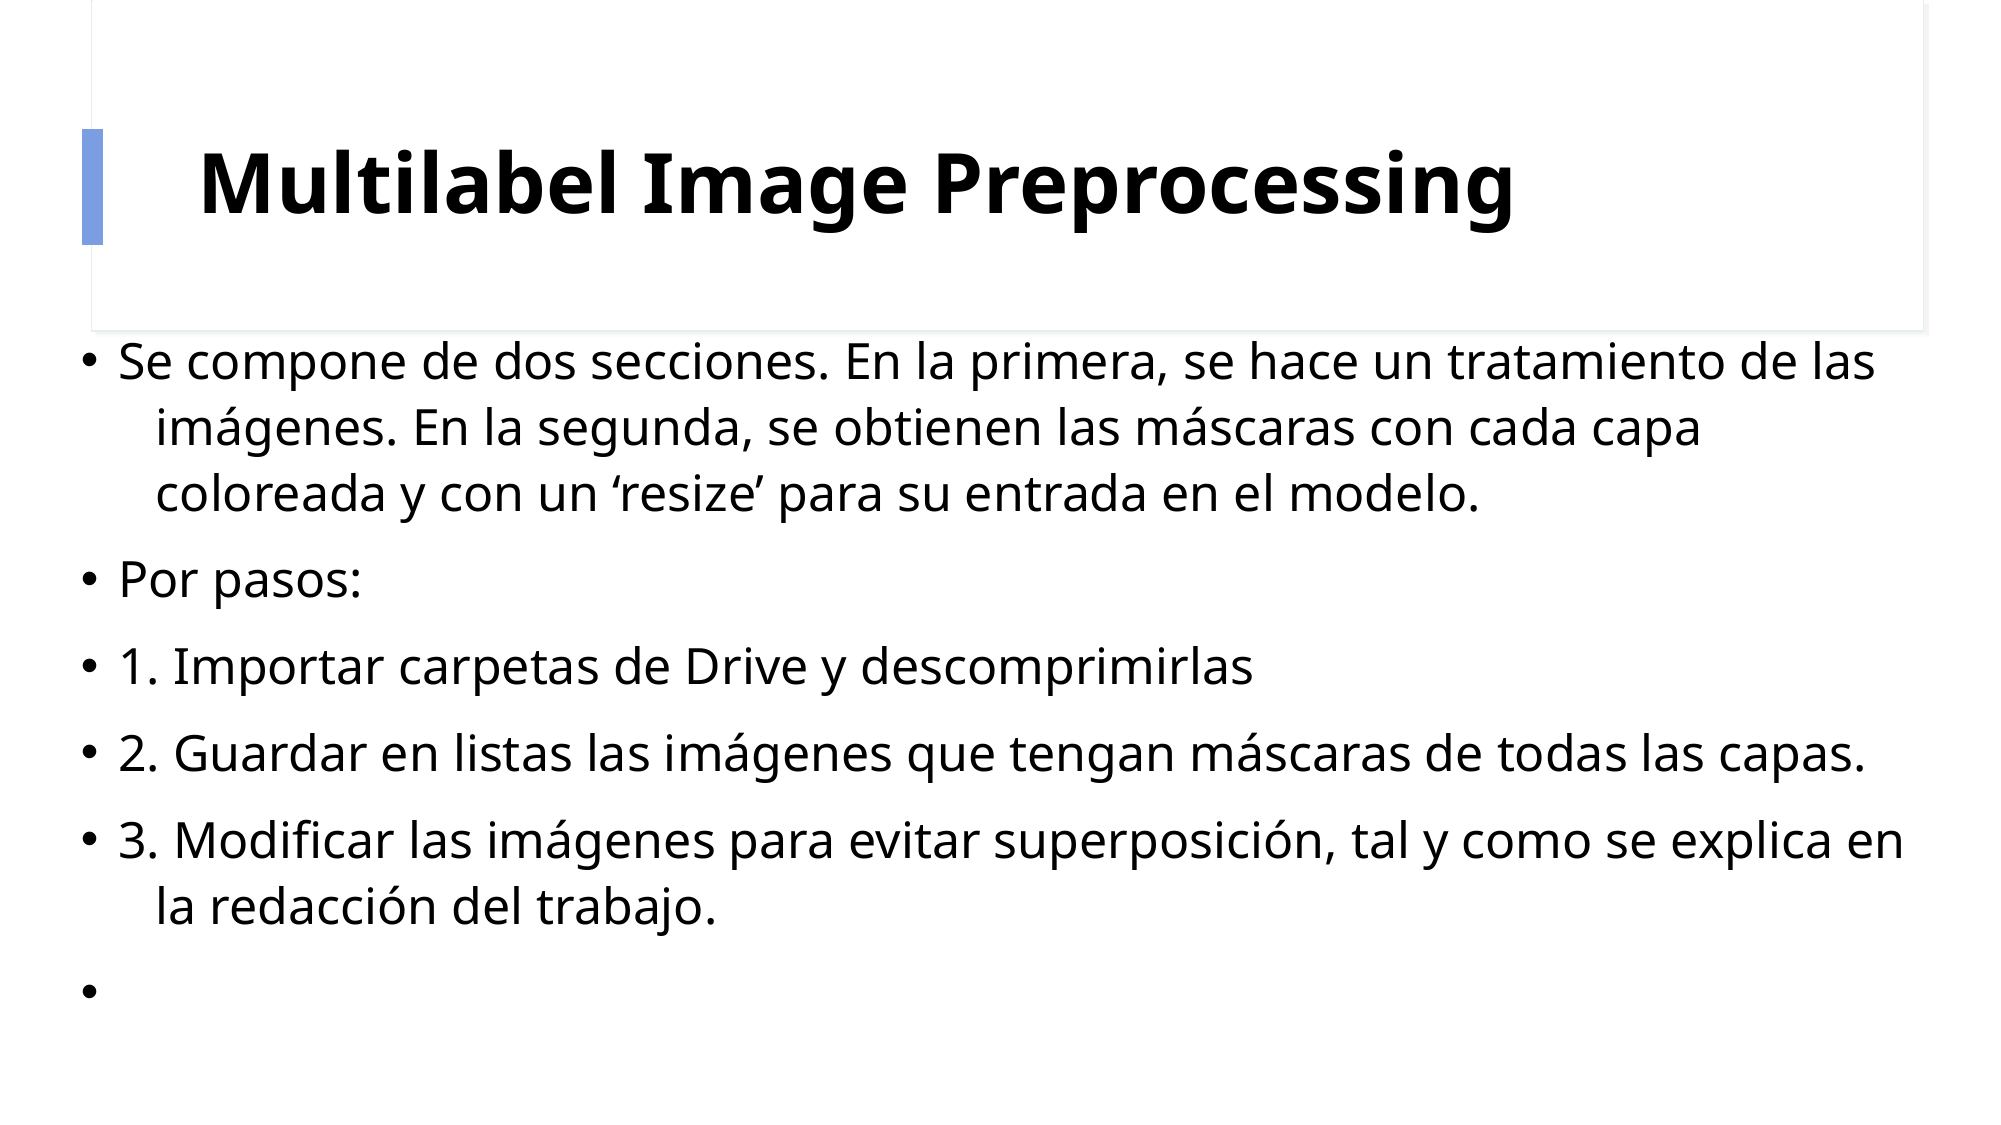

# Multilabel Image Preprocessing
Se compone de dos secciones. En la primera, se hace un tratamiento de las imágenes. En la segunda, se obtienen las máscaras con cada capa coloreada y con un ‘resize’ para su entrada en el modelo.
Por pasos:
1. Importar carpetas de Drive y descomprimirlas
2. Guardar en listas las imágenes que tengan máscaras de todas las capas.
3. Modificar las imágenes para evitar superposición, tal y como se explica en la redacción del trabajo.